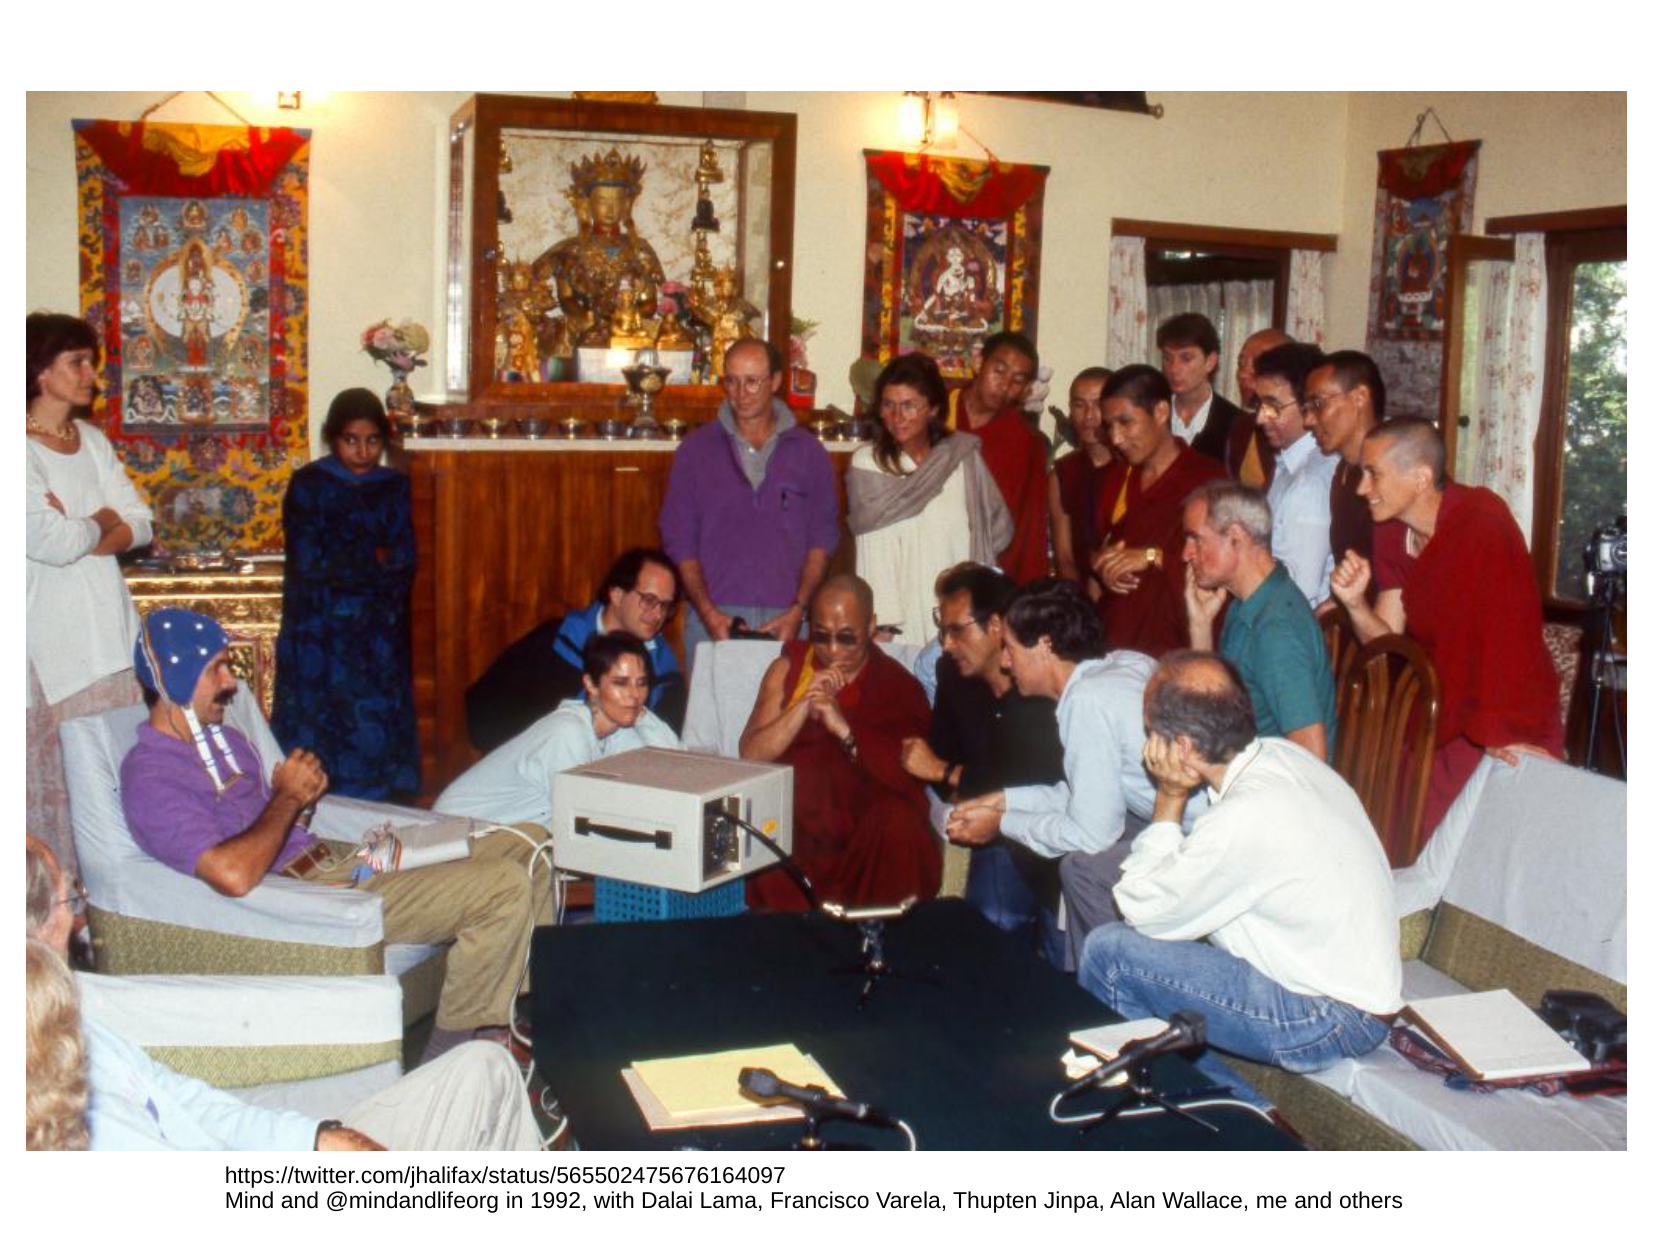

https://twitter.com/jhalifax/status/565502475676164097
Mind and @mindandlifeorg in 1992, with Dalai Lama, Francisco Varela, Thupten Jinpa, Alan Wallace, me and others